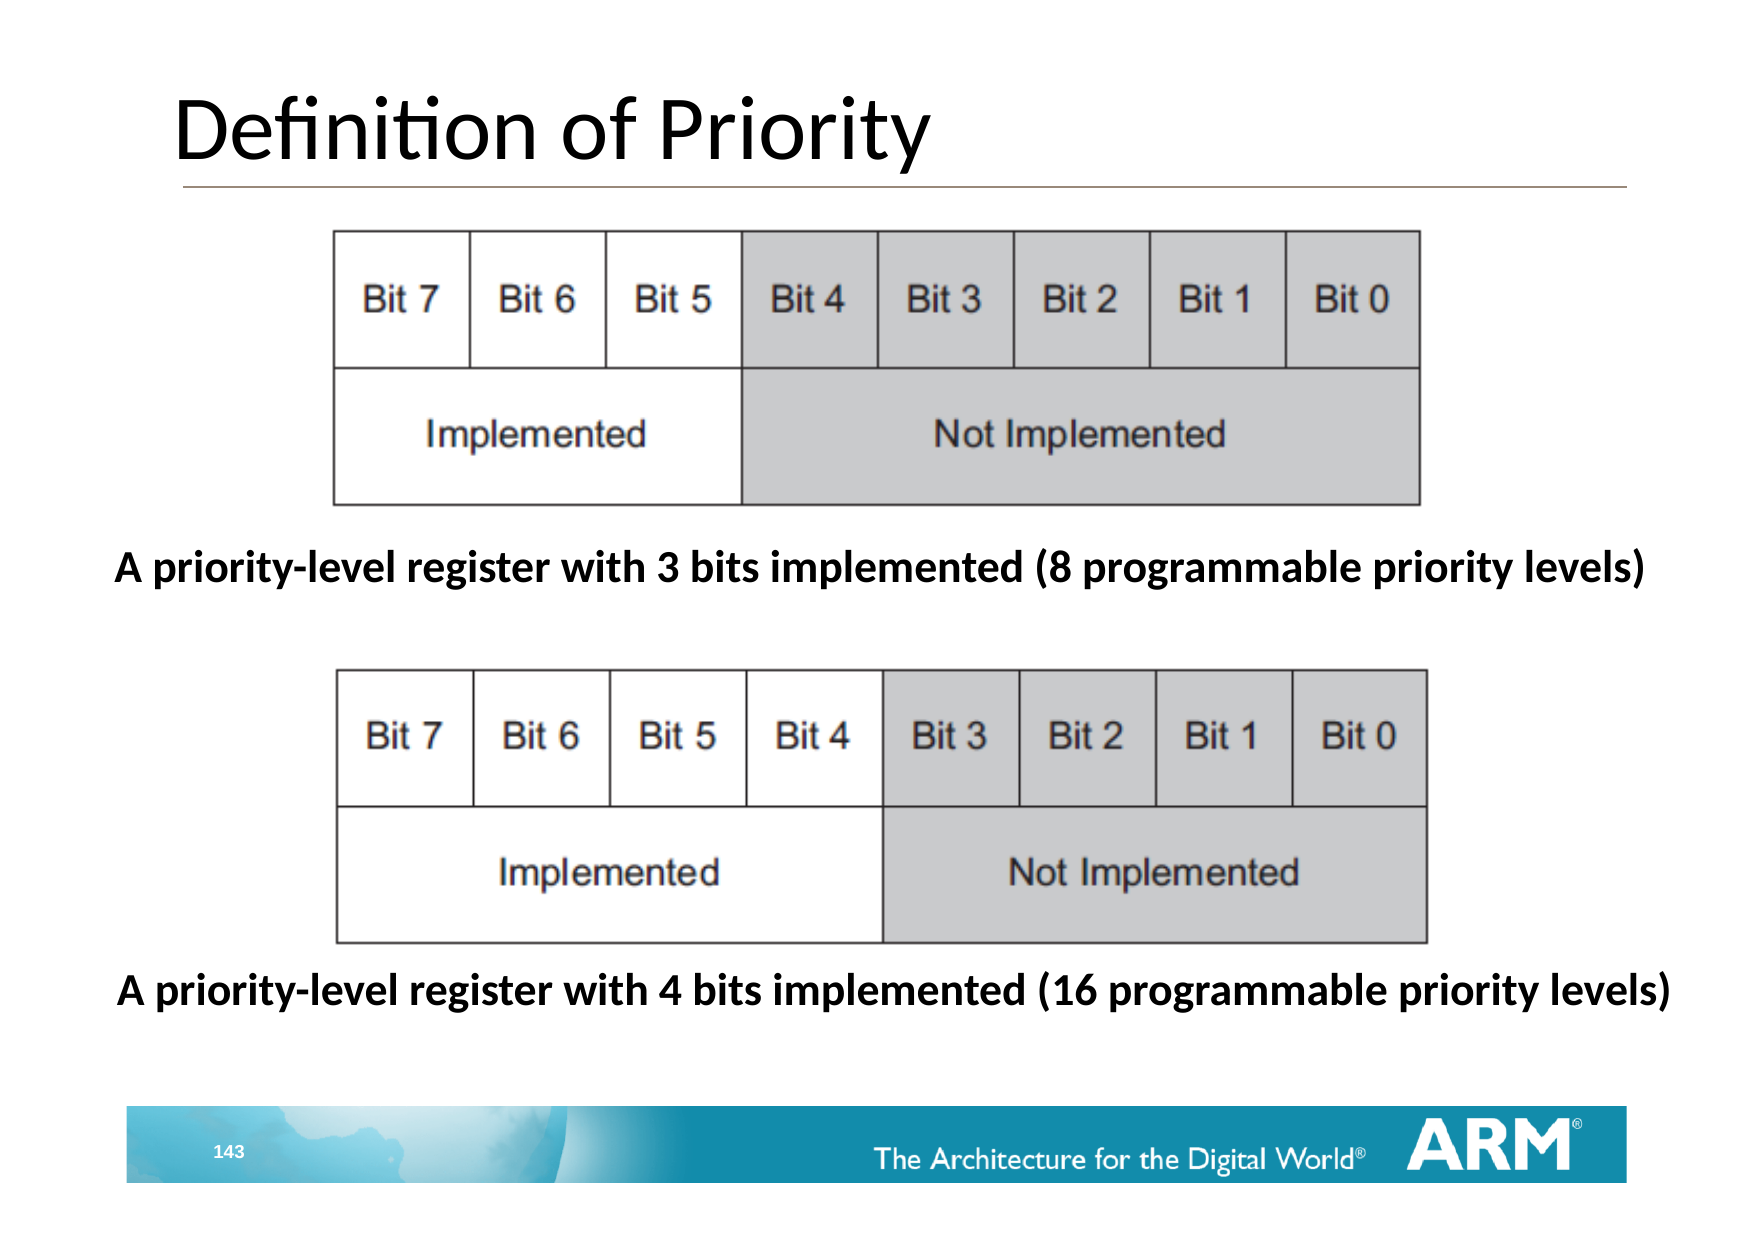

# Definition of Priority
A priority-level register with 3 bits implemented (8 programmable priority levels)
A priority-level register with 4 bits implemented (16 programmable priority levels)